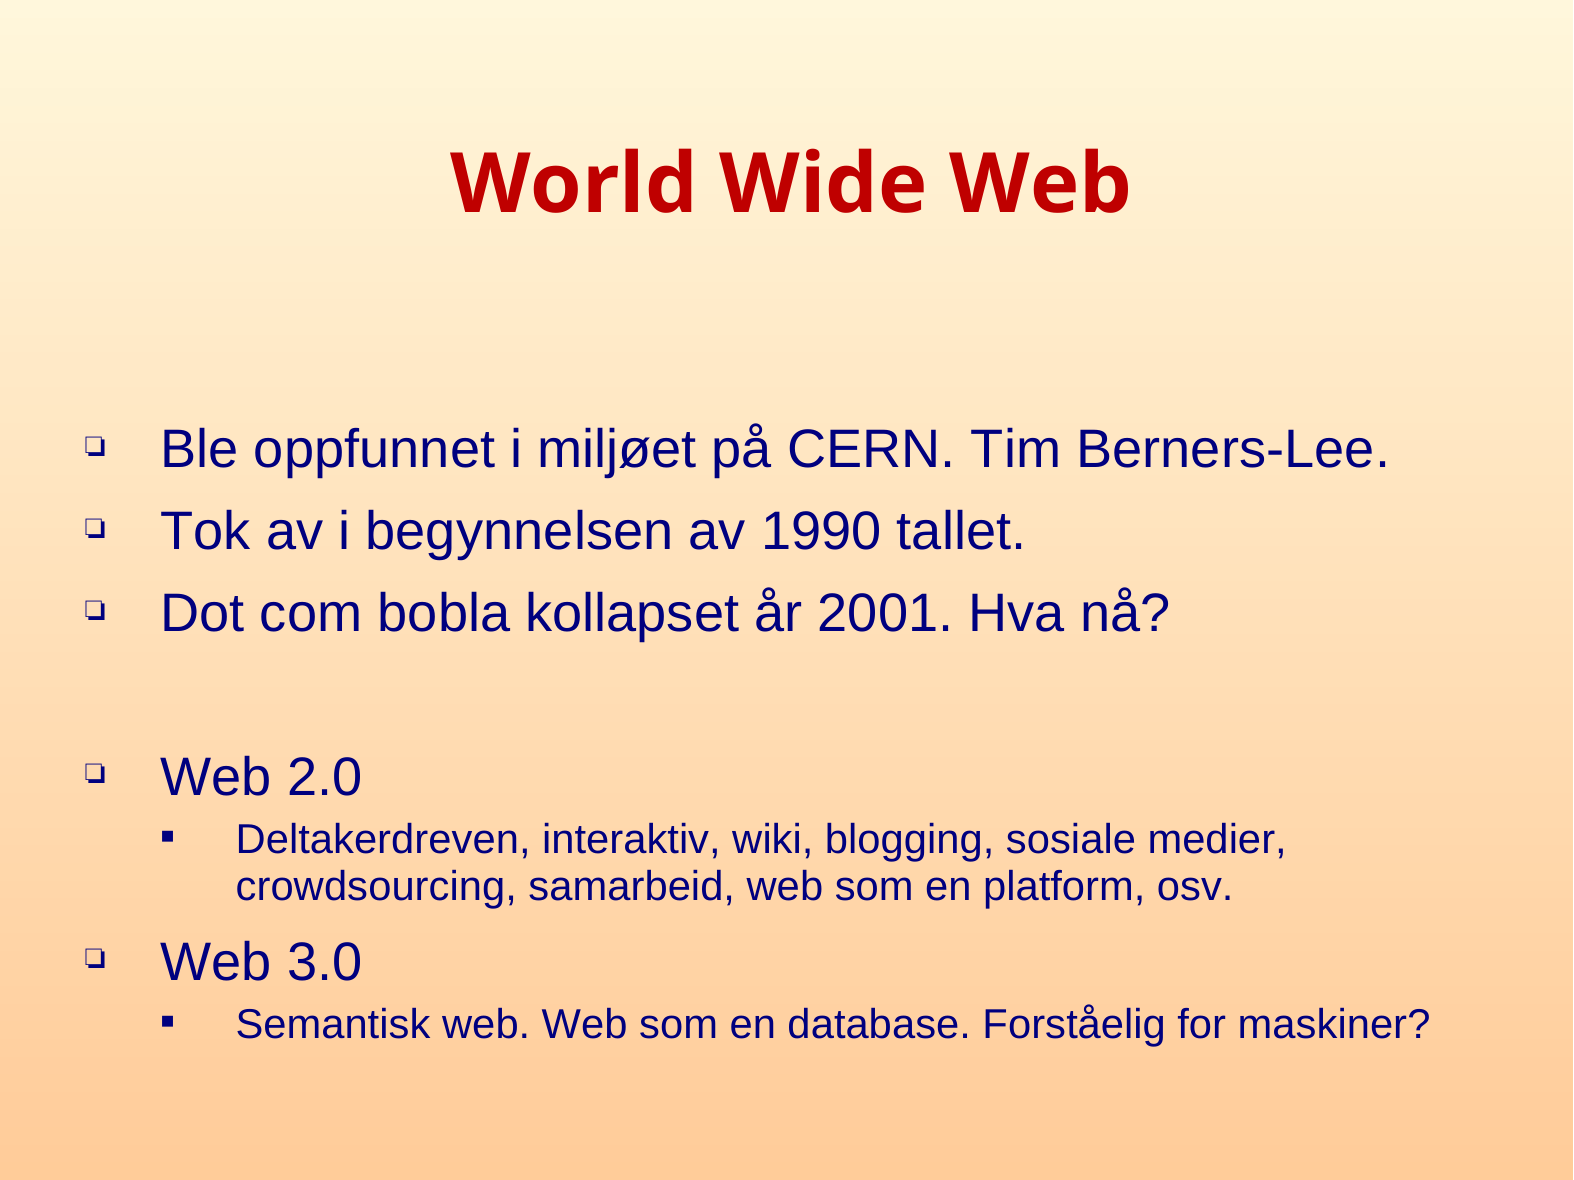

# World Wide Web
Ble oppfunnet i miljøet på CERN. Tim Berners-Lee.
Tok av i begynnelsen av 1990 tallet.
Dot com bobla kollapset år 2001. Hva nå?
Web 2.0
Deltakerdreven, interaktiv, wiki, blogging, sosiale medier, crowdsourcing, samarbeid, web som en platform, osv.
Web 3.0
Semantisk web. Web som en database. Forståelig for maskiner?